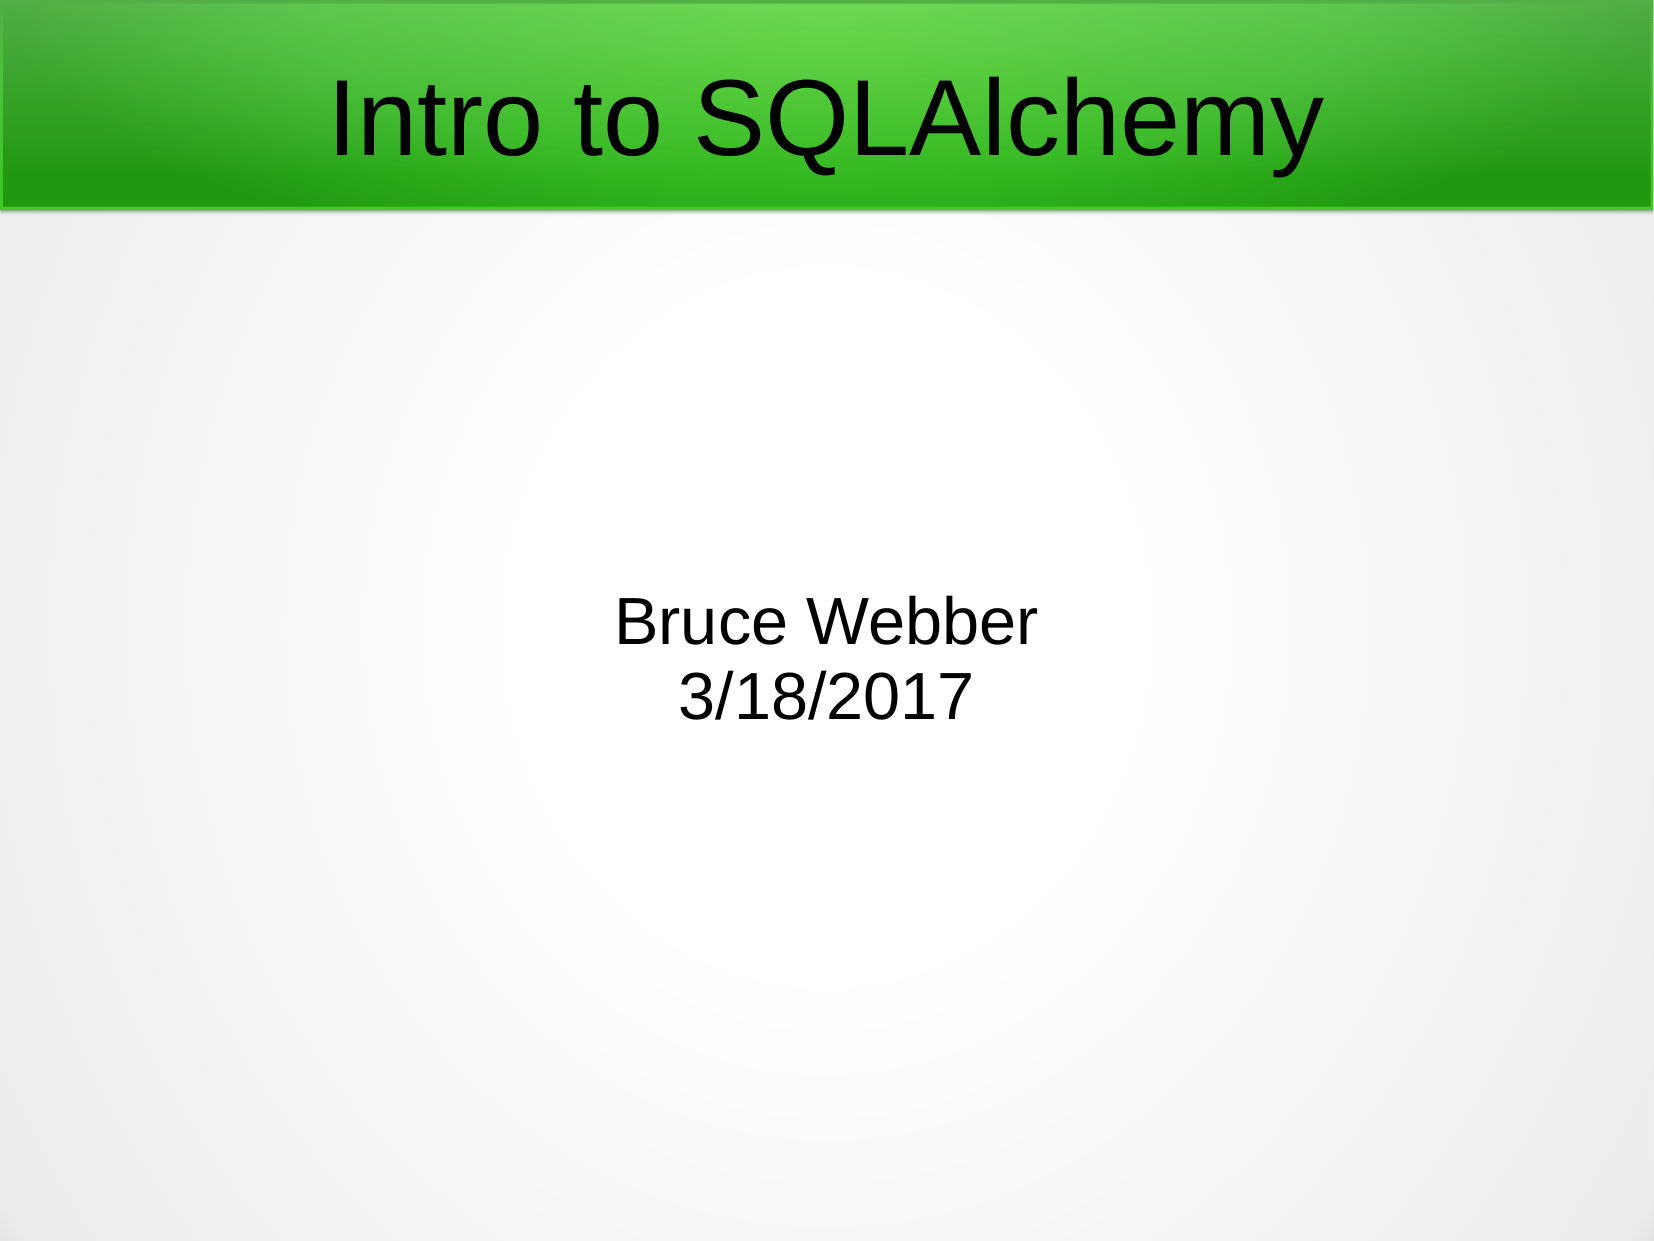

# Intro to SQLAlchemy
Bruce Webber
3/18/2017